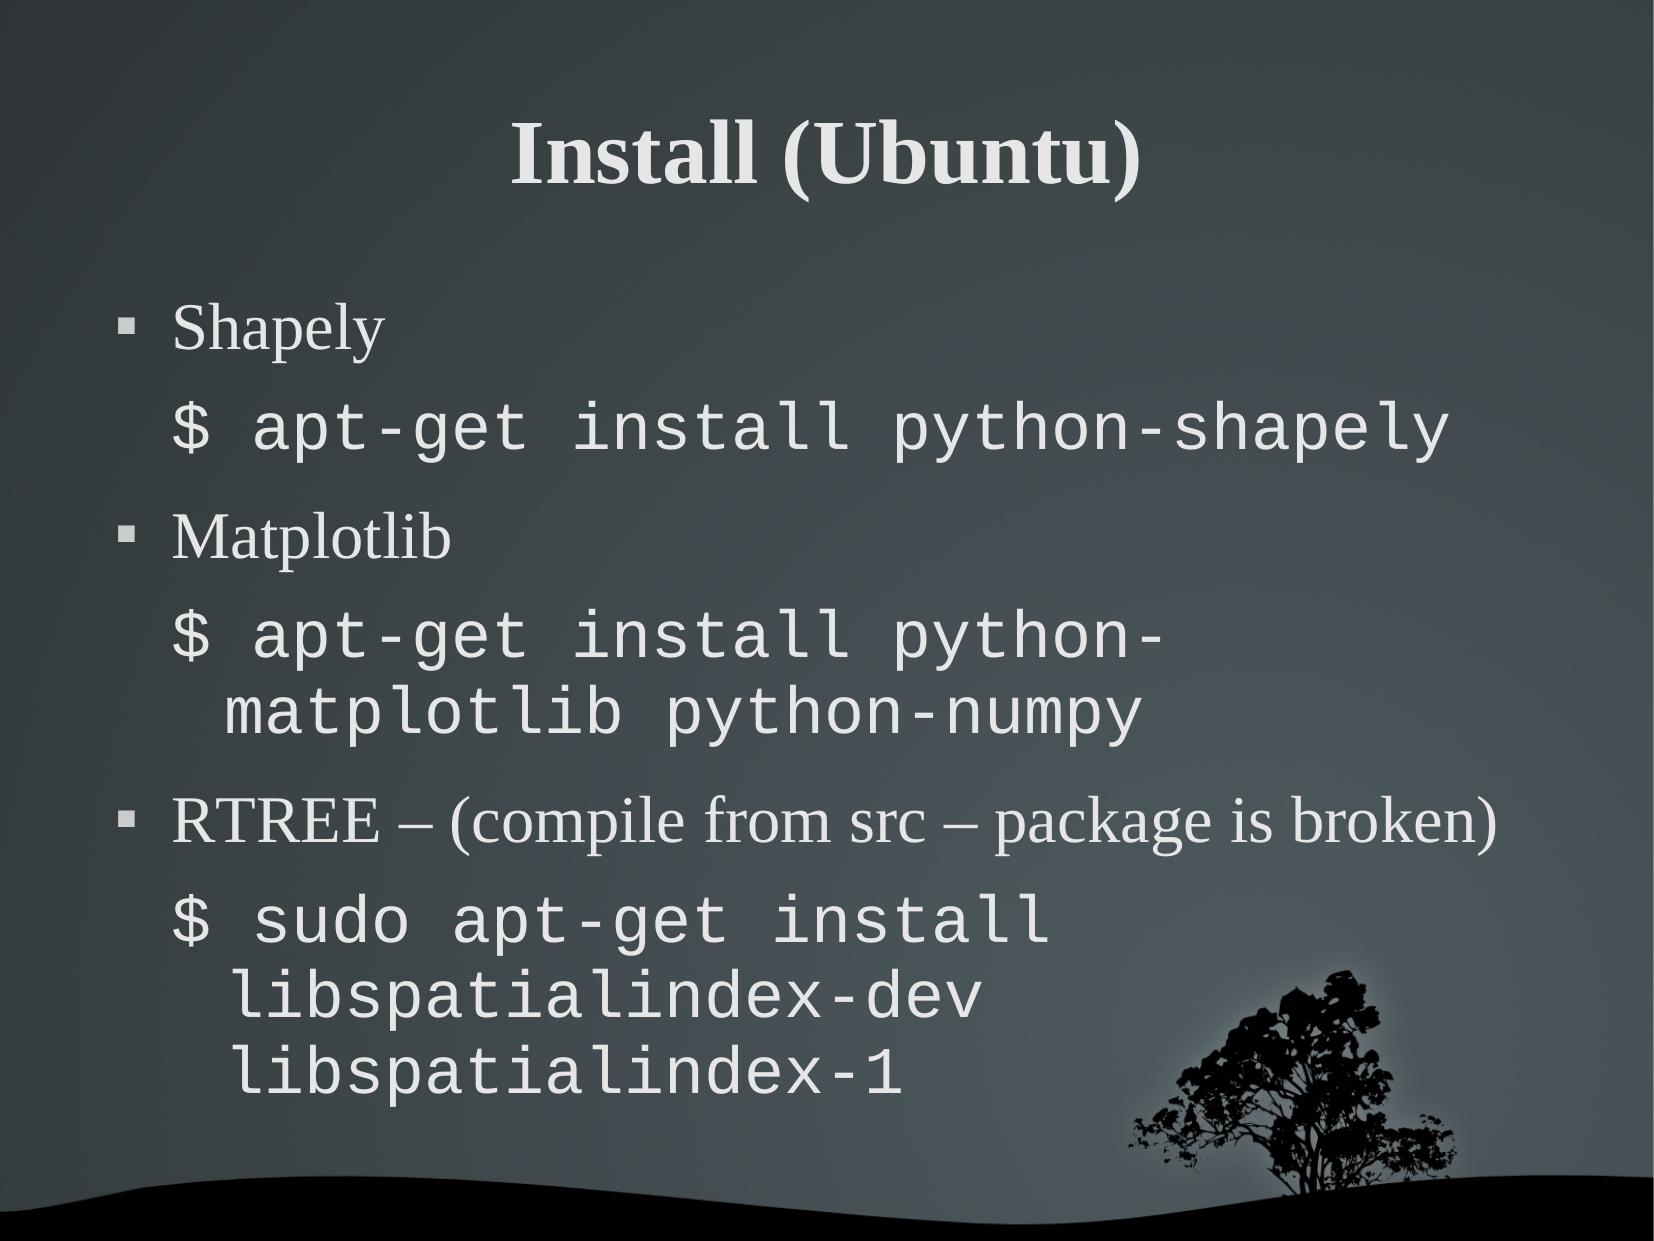

# Install (Ubuntu)
Shapely
$ apt-get install python-shapely
Matplotlib
$ apt-get install python-matplotlib python-numpy
RTREE – (compile from src – package is broken)
$ sudo apt-get install libspatialindex-dev libspatialindex-1